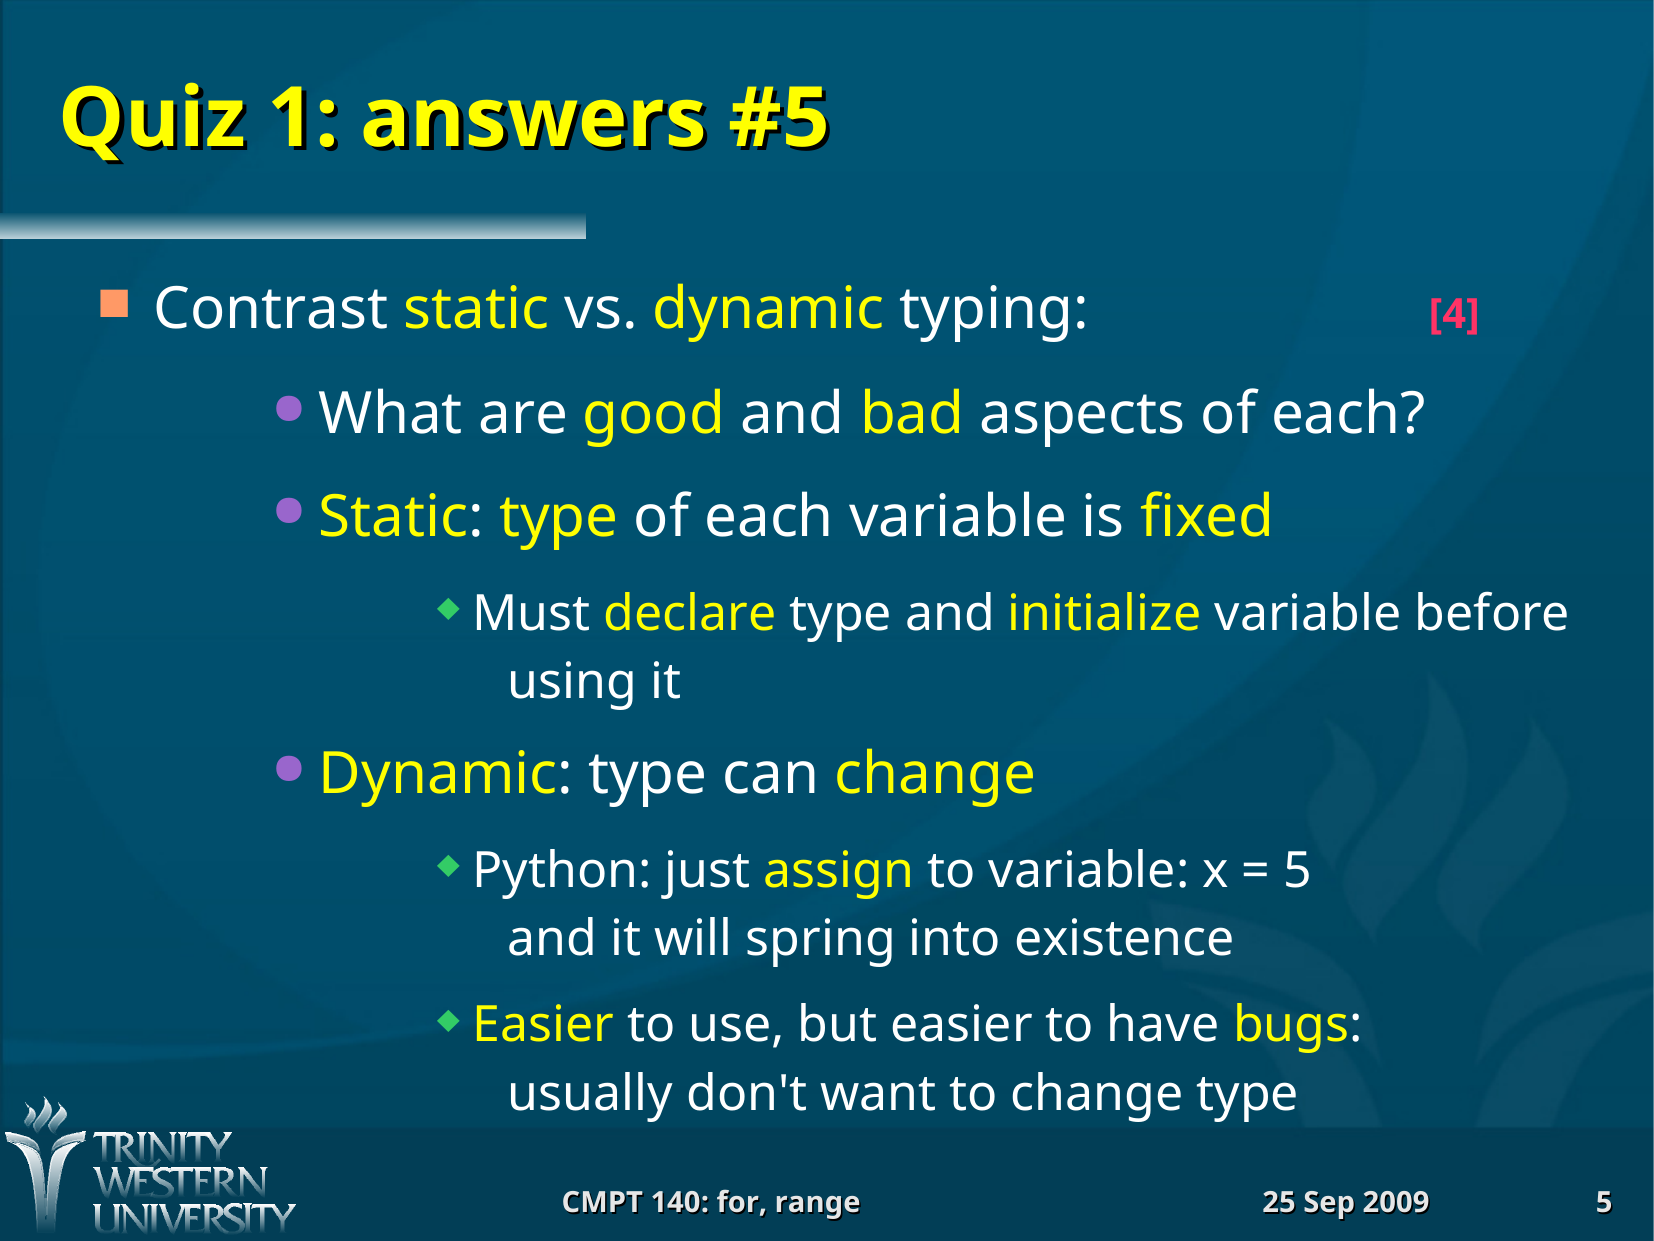

# Quiz 1: answers #5
Contrast static vs. dynamic typing:					[4]
What are good and bad aspects of each?
Static: type of each variable is fixed
Must declare type and initialize variable before using it
Dynamic: type can change
Python: just assign to variable: x = 5
and it will spring into existence
Easier to use, but easier to have bugs:
usually don't want to change type
CMPT 140: for, range
25 Sep 2009
5